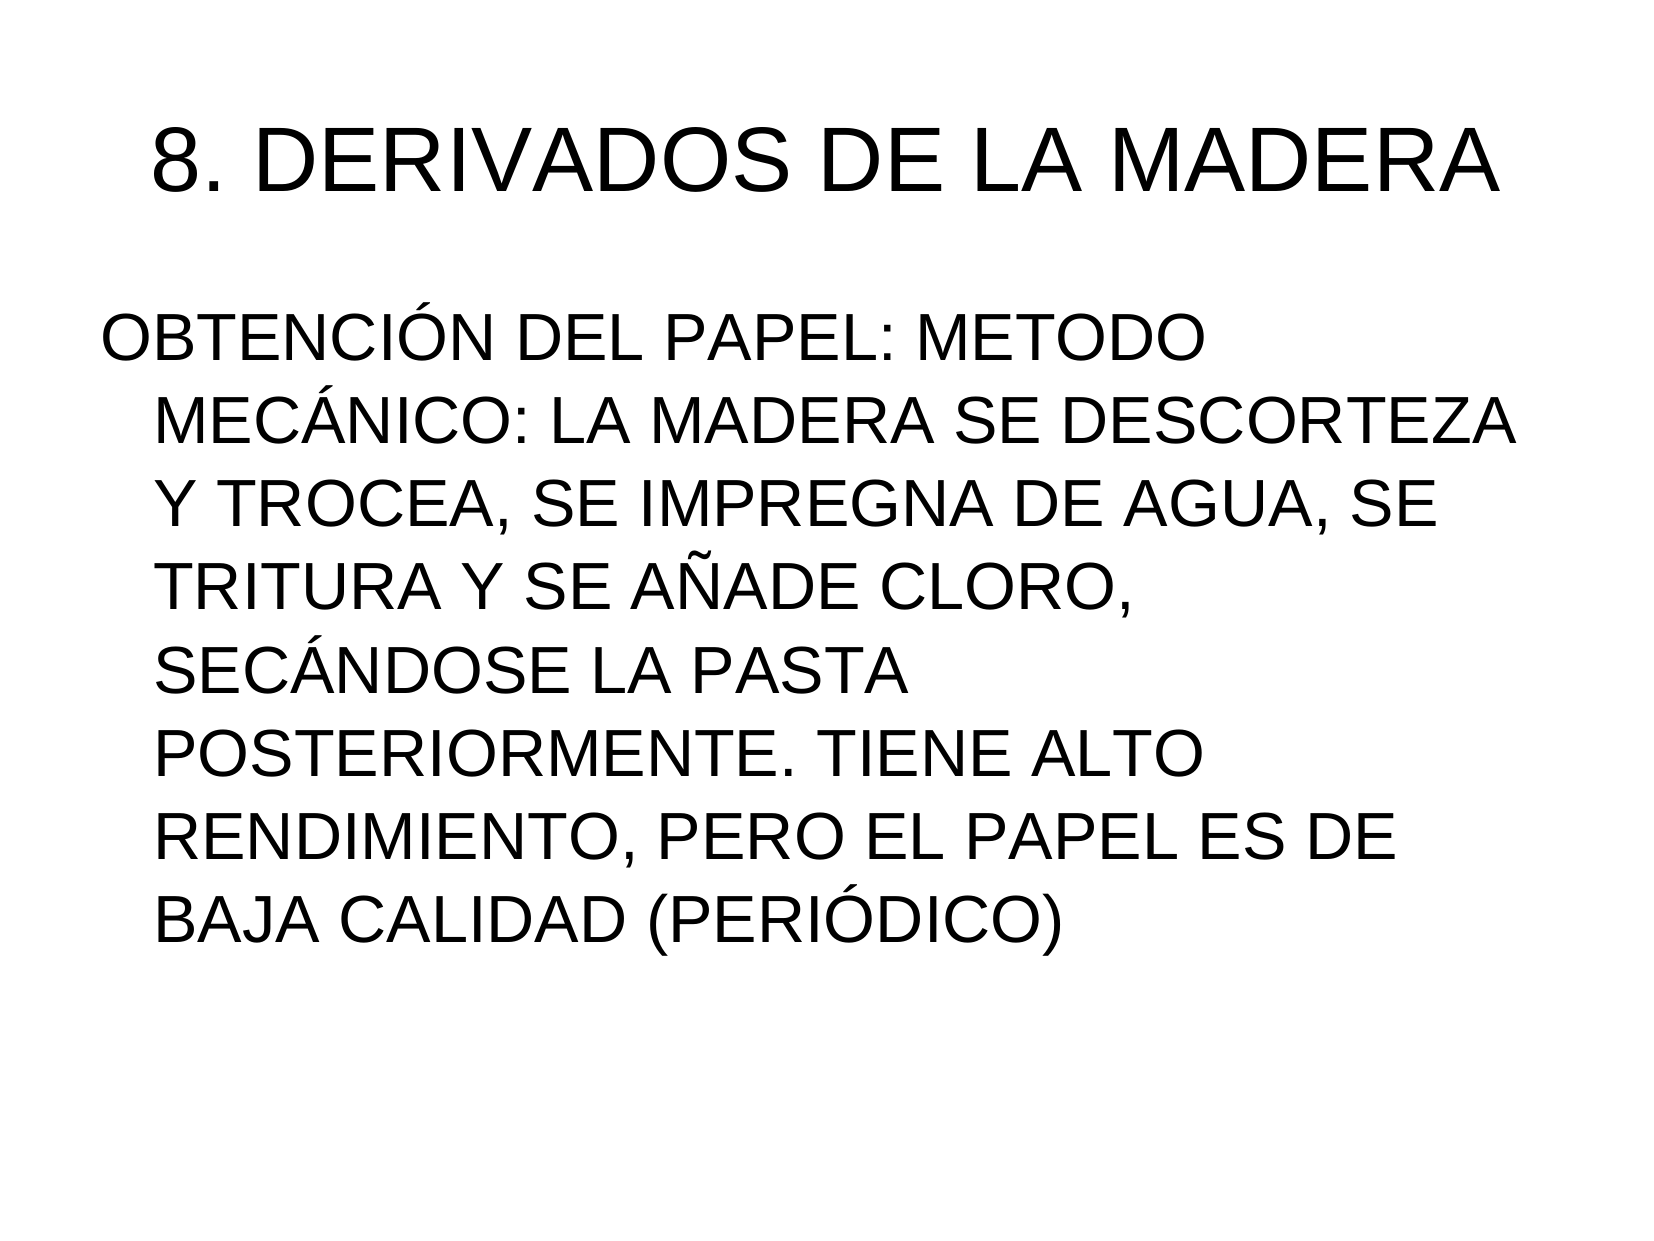

# 8. DERIVADOS DE LA MADERA
OBTENCIÓN DEL PAPEL: METODO MECÁNICO: LA MADERA SE DESCORTEZA Y TROCEA, SE IMPREGNA DE AGUA, SE TRITURA Y SE AÑADE CLORO, SECÁNDOSE LA PASTA POSTERIORMENTE. TIENE ALTO RENDIMIENTO, PERO EL PAPEL ES DE BAJA CALIDAD (PERIÓDICO)